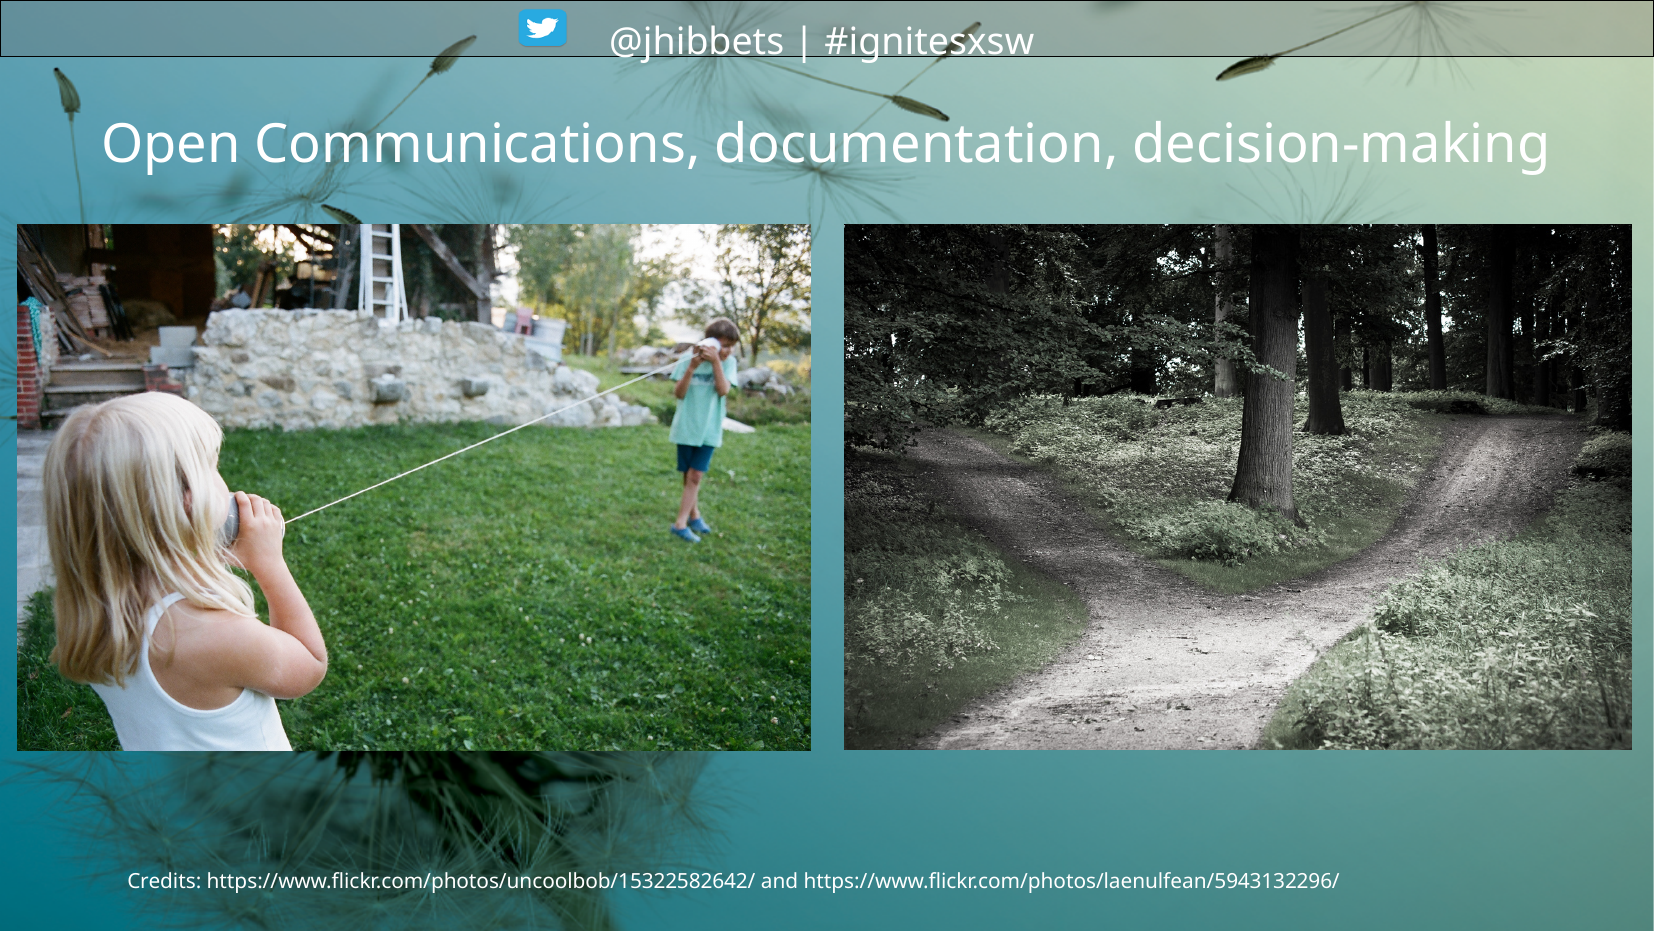

# Open Communications, documentation, decision-making
Credits: https://www.flickr.com/photos/uncoolbob/15322582642/ and https://www.flickr.com/photos/laenulfean/5943132296/